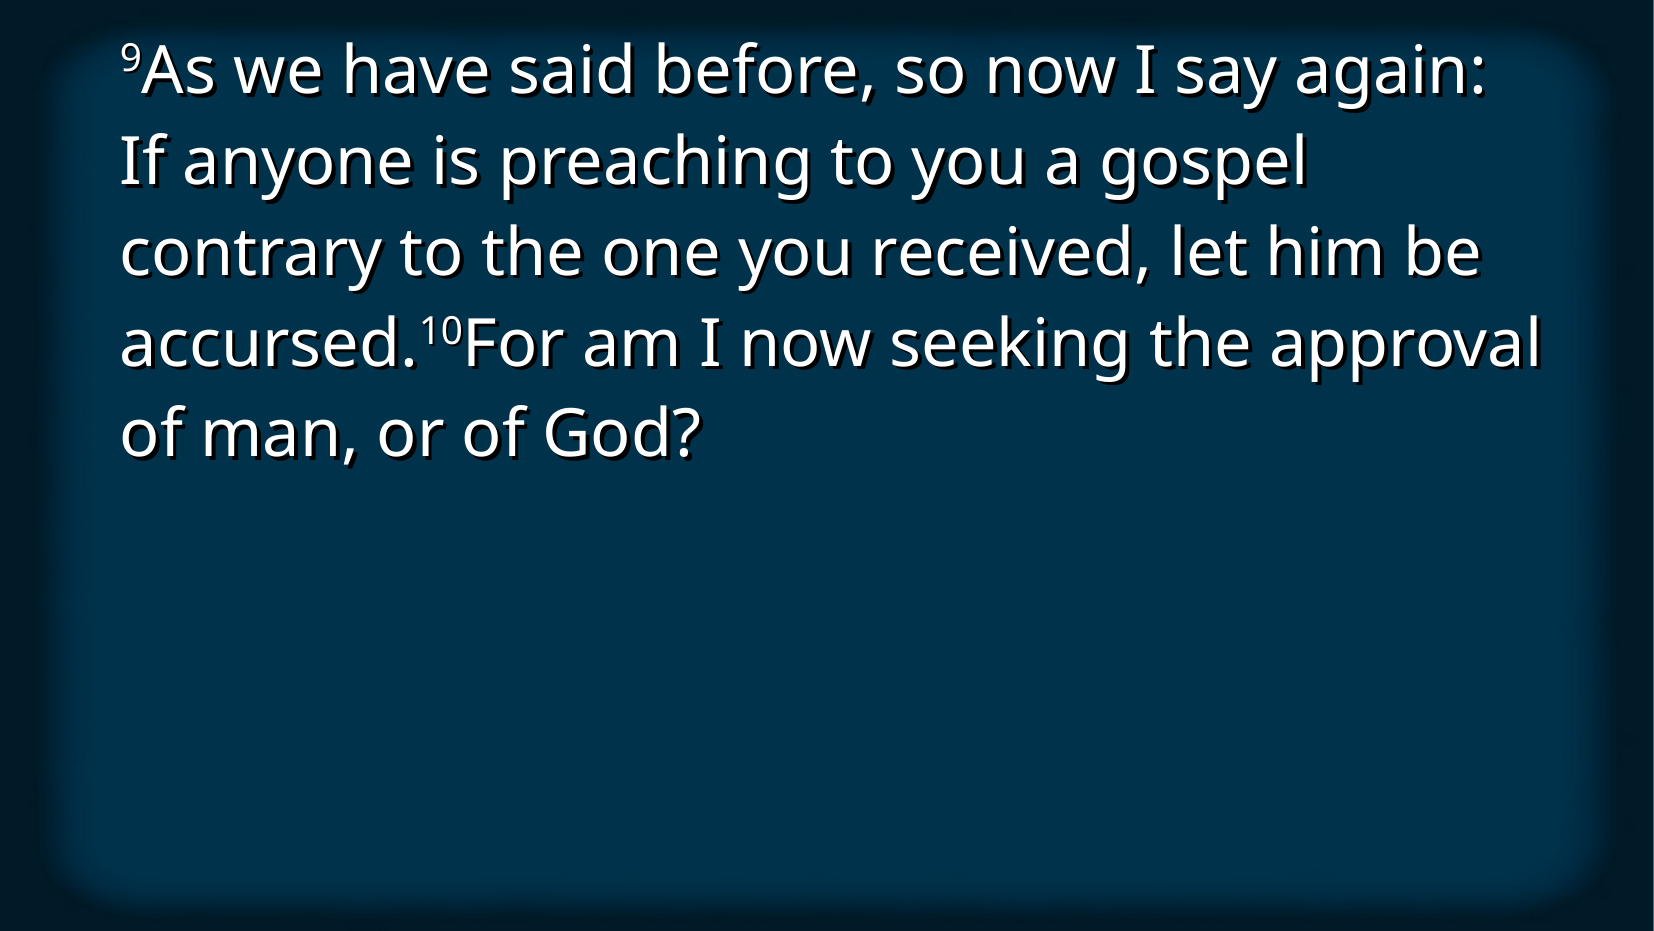

9As we have said before, so now I say again: If anyone is preaching to you a gospel contrary to the one you received, let him be accursed.10For am I now seeking the approval of man, or of God?